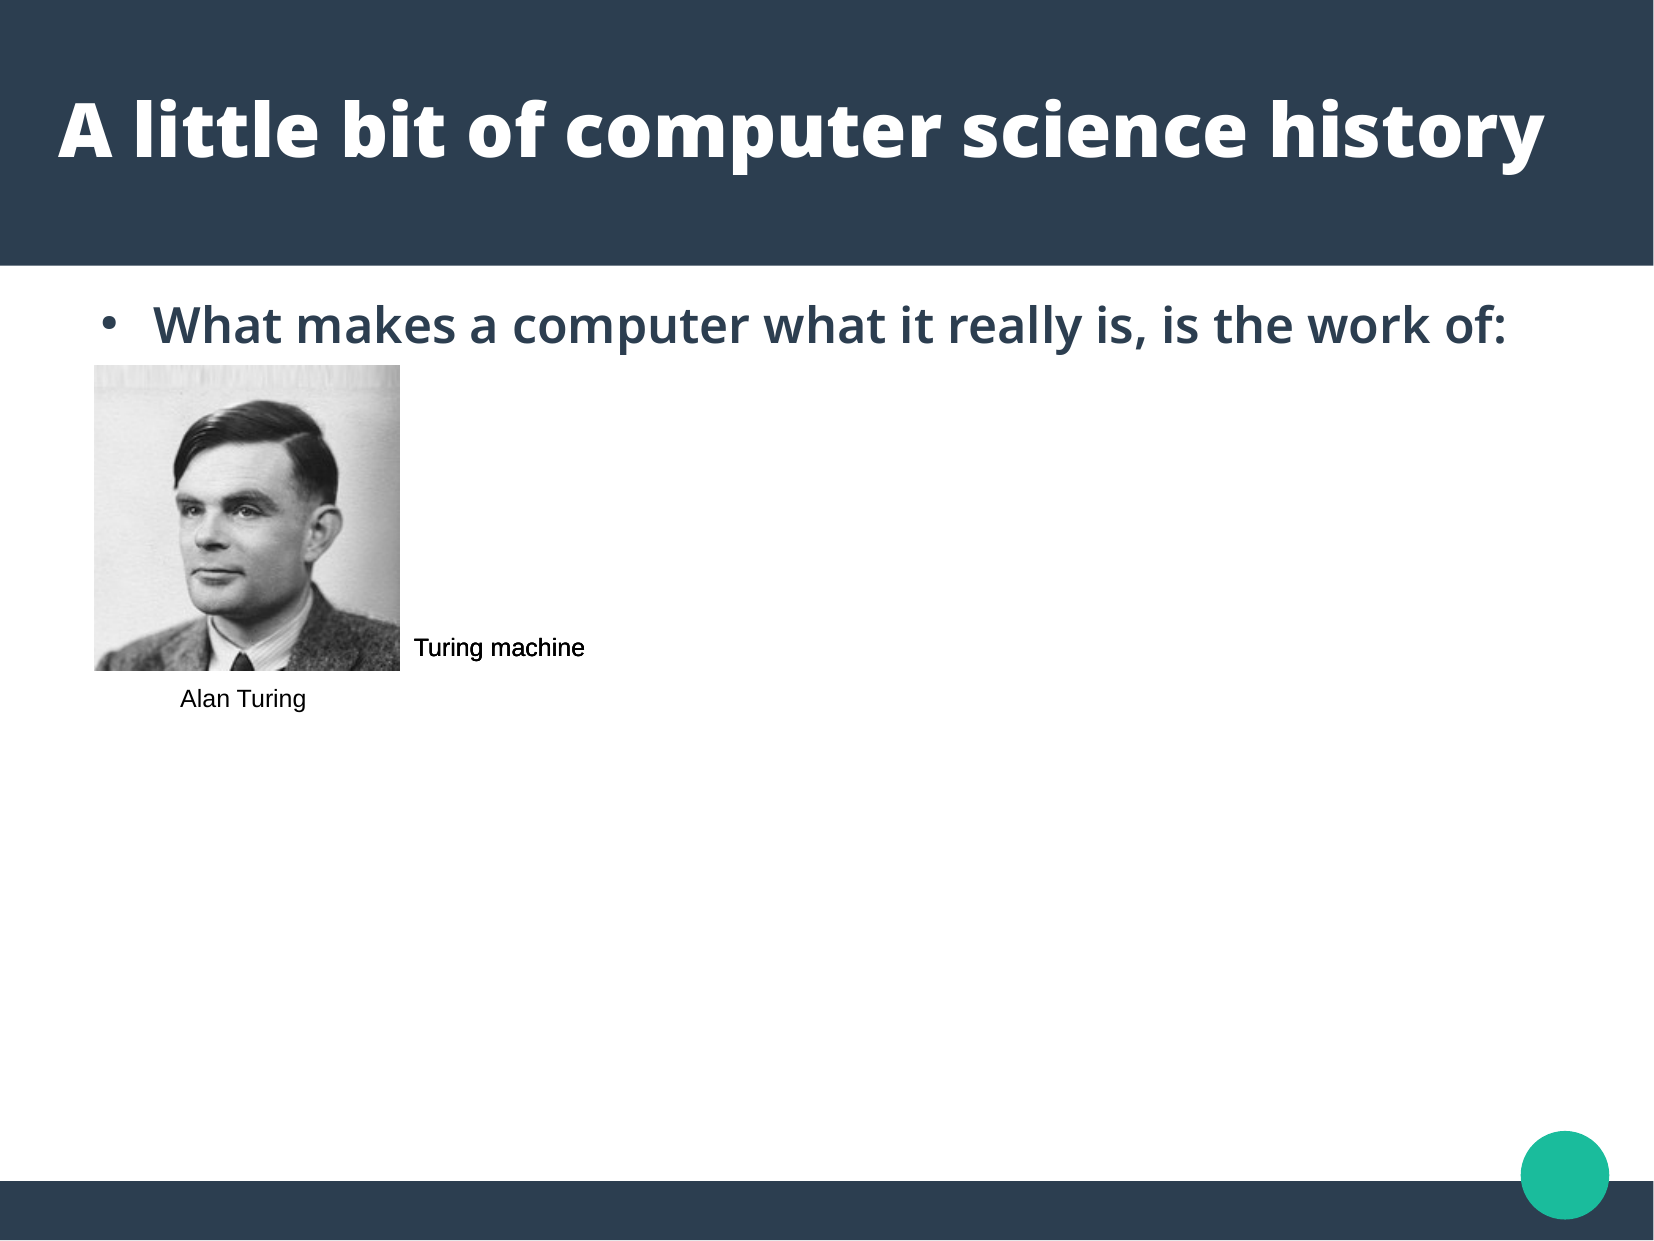

# A little bit of computer science history
What makes a computer what it really is, is the work of:
Alan Turing
Turing machine
Turing machine
Turing machine